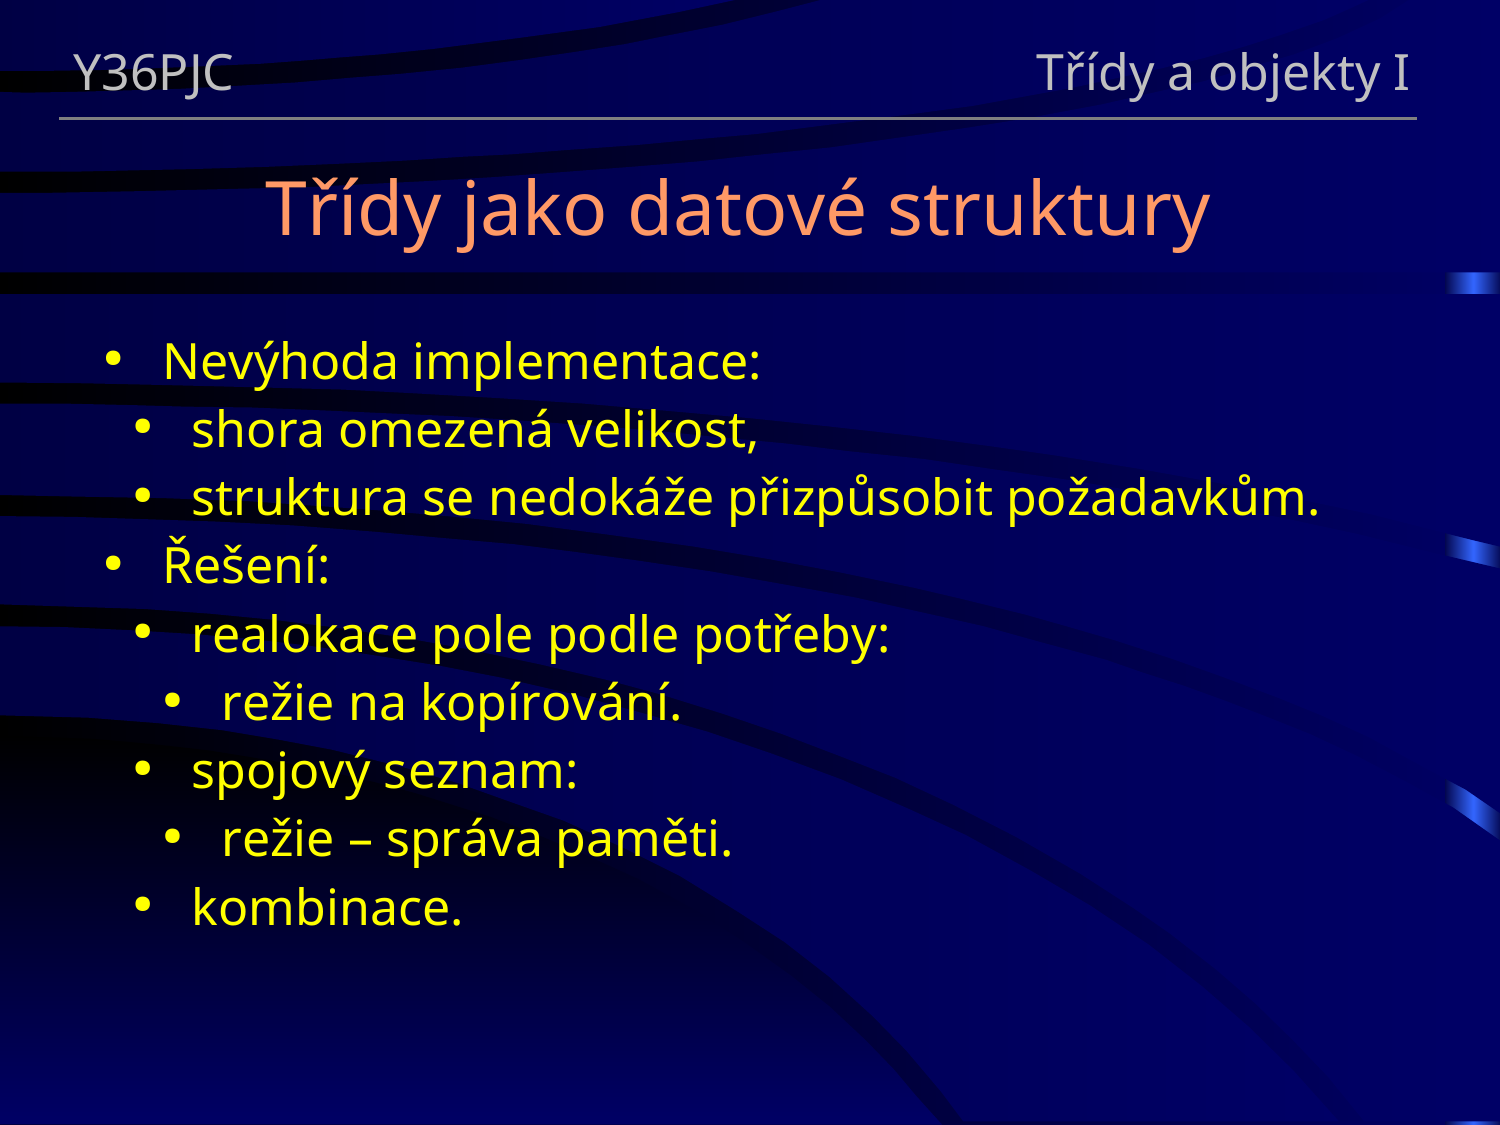

Y36PJC
Třídy a objekty I
Třídy jako datové struktury
Nevýhoda implementace:
shora omezená velikost,
struktura se nedokáže přizpůsobit požadavkům.
Řešení:
realokace pole podle potřeby:
režie na kopírování.
spojový seznam:
režie – správa paměti.
kombinace.